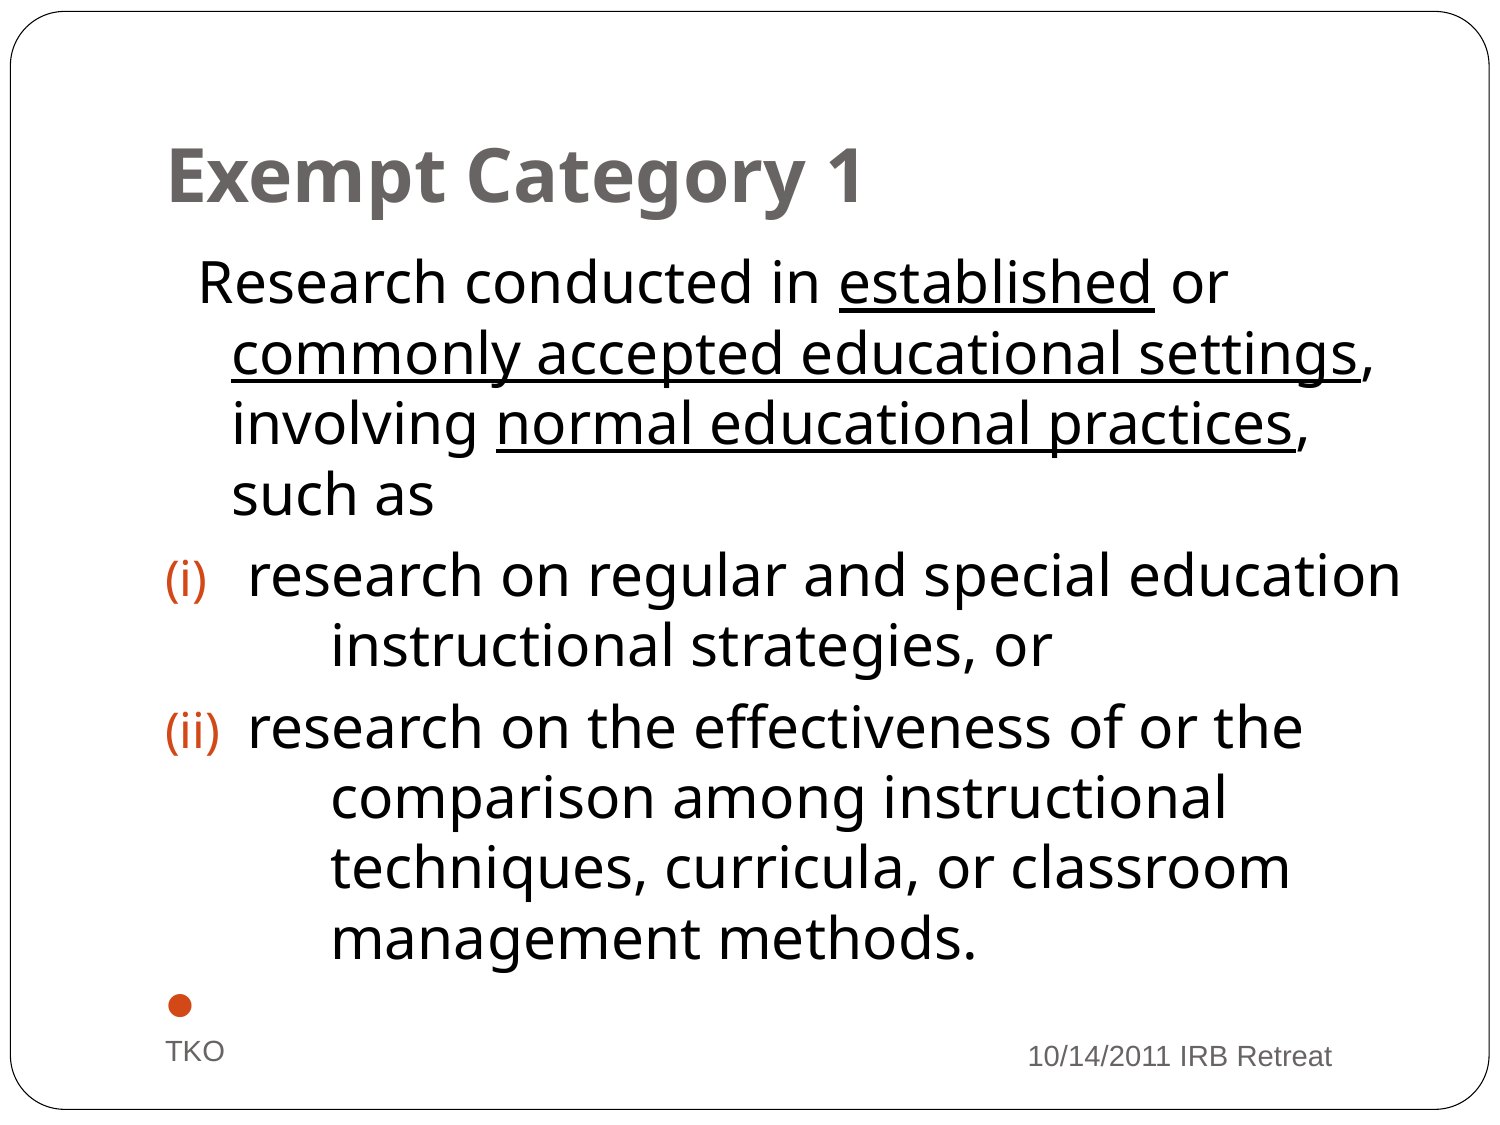

# Exempt Category 1
Research conducted in established or commonly accepted educational settings, involving normal educational practices, such as
research on regular and special education instructional strategies, or
research on the effectiveness of or the comparison among instructional techniques, curricula, or classroom management methods.
TKO
10/14/2011 IRB Retreat